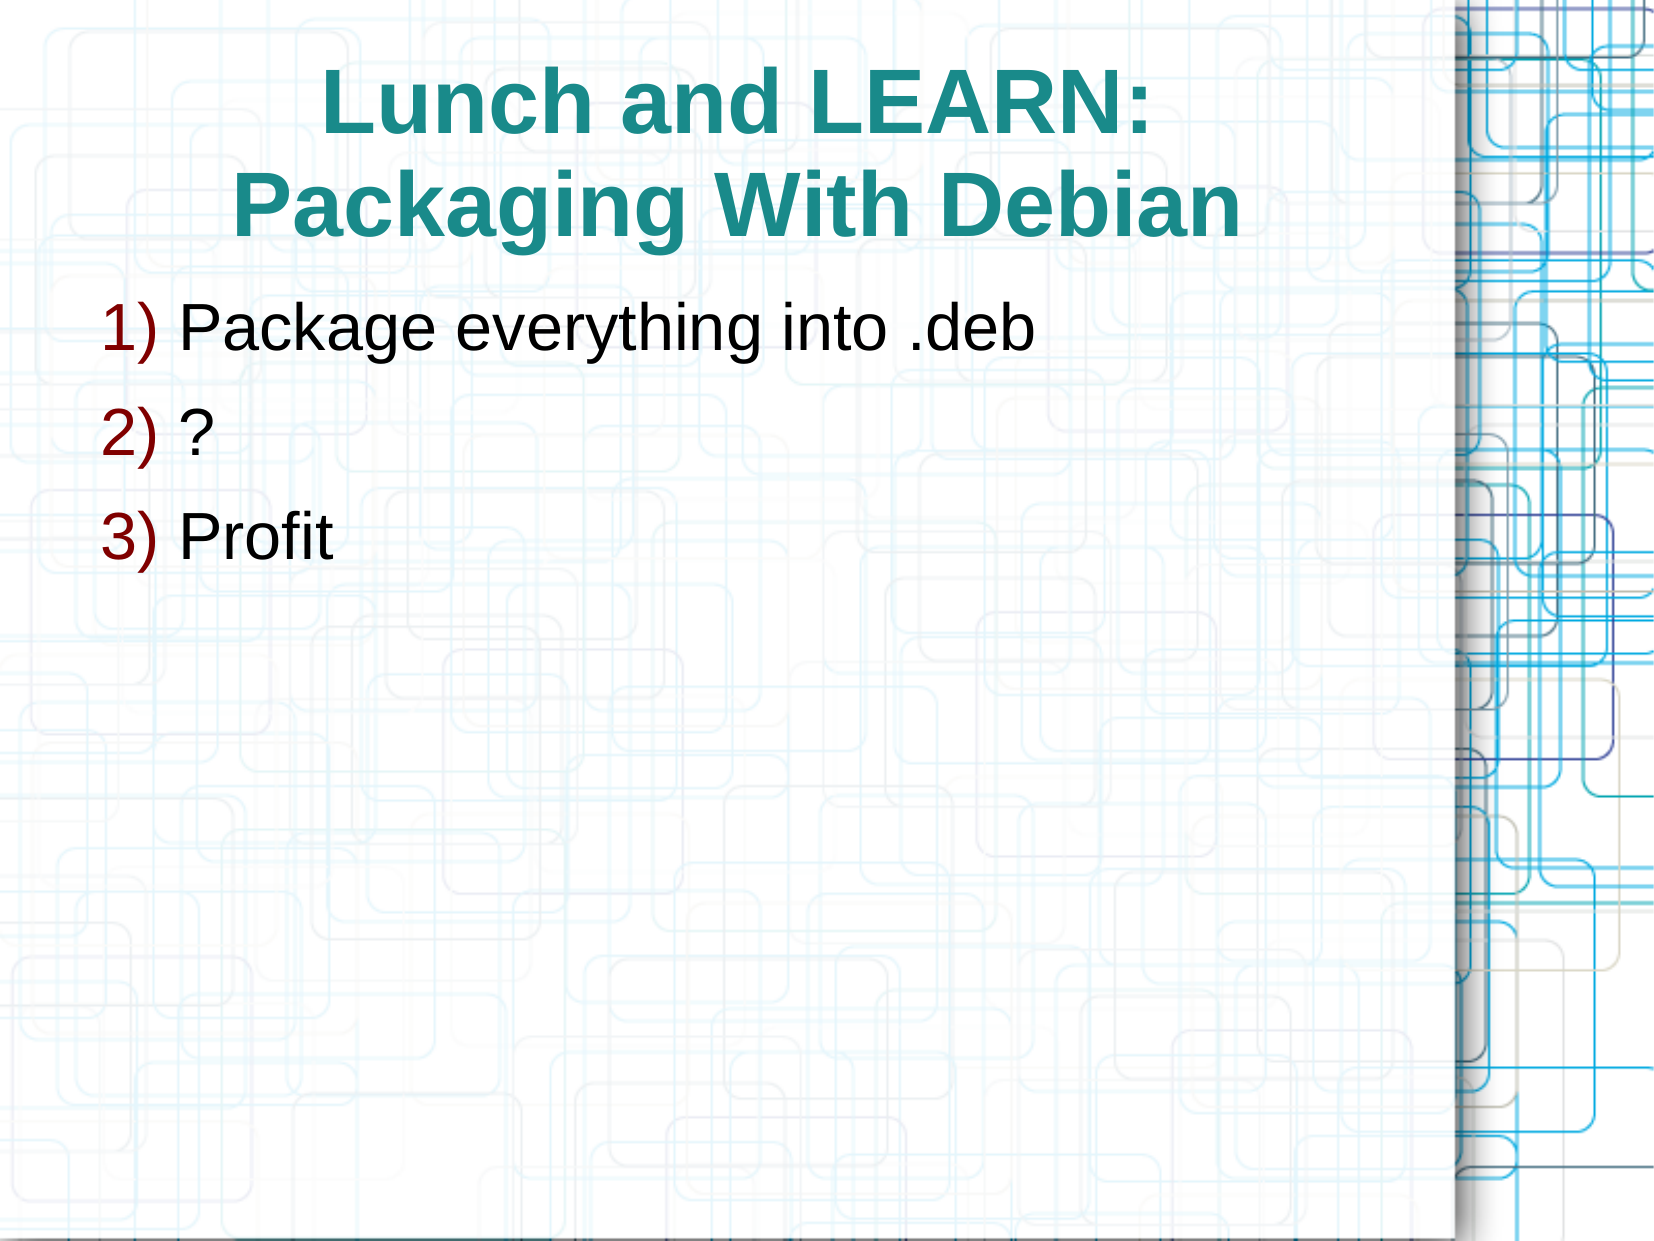

# Lunch and LEARN: Packaging With Debian
 Package everything into .deb
 ?
 Profit